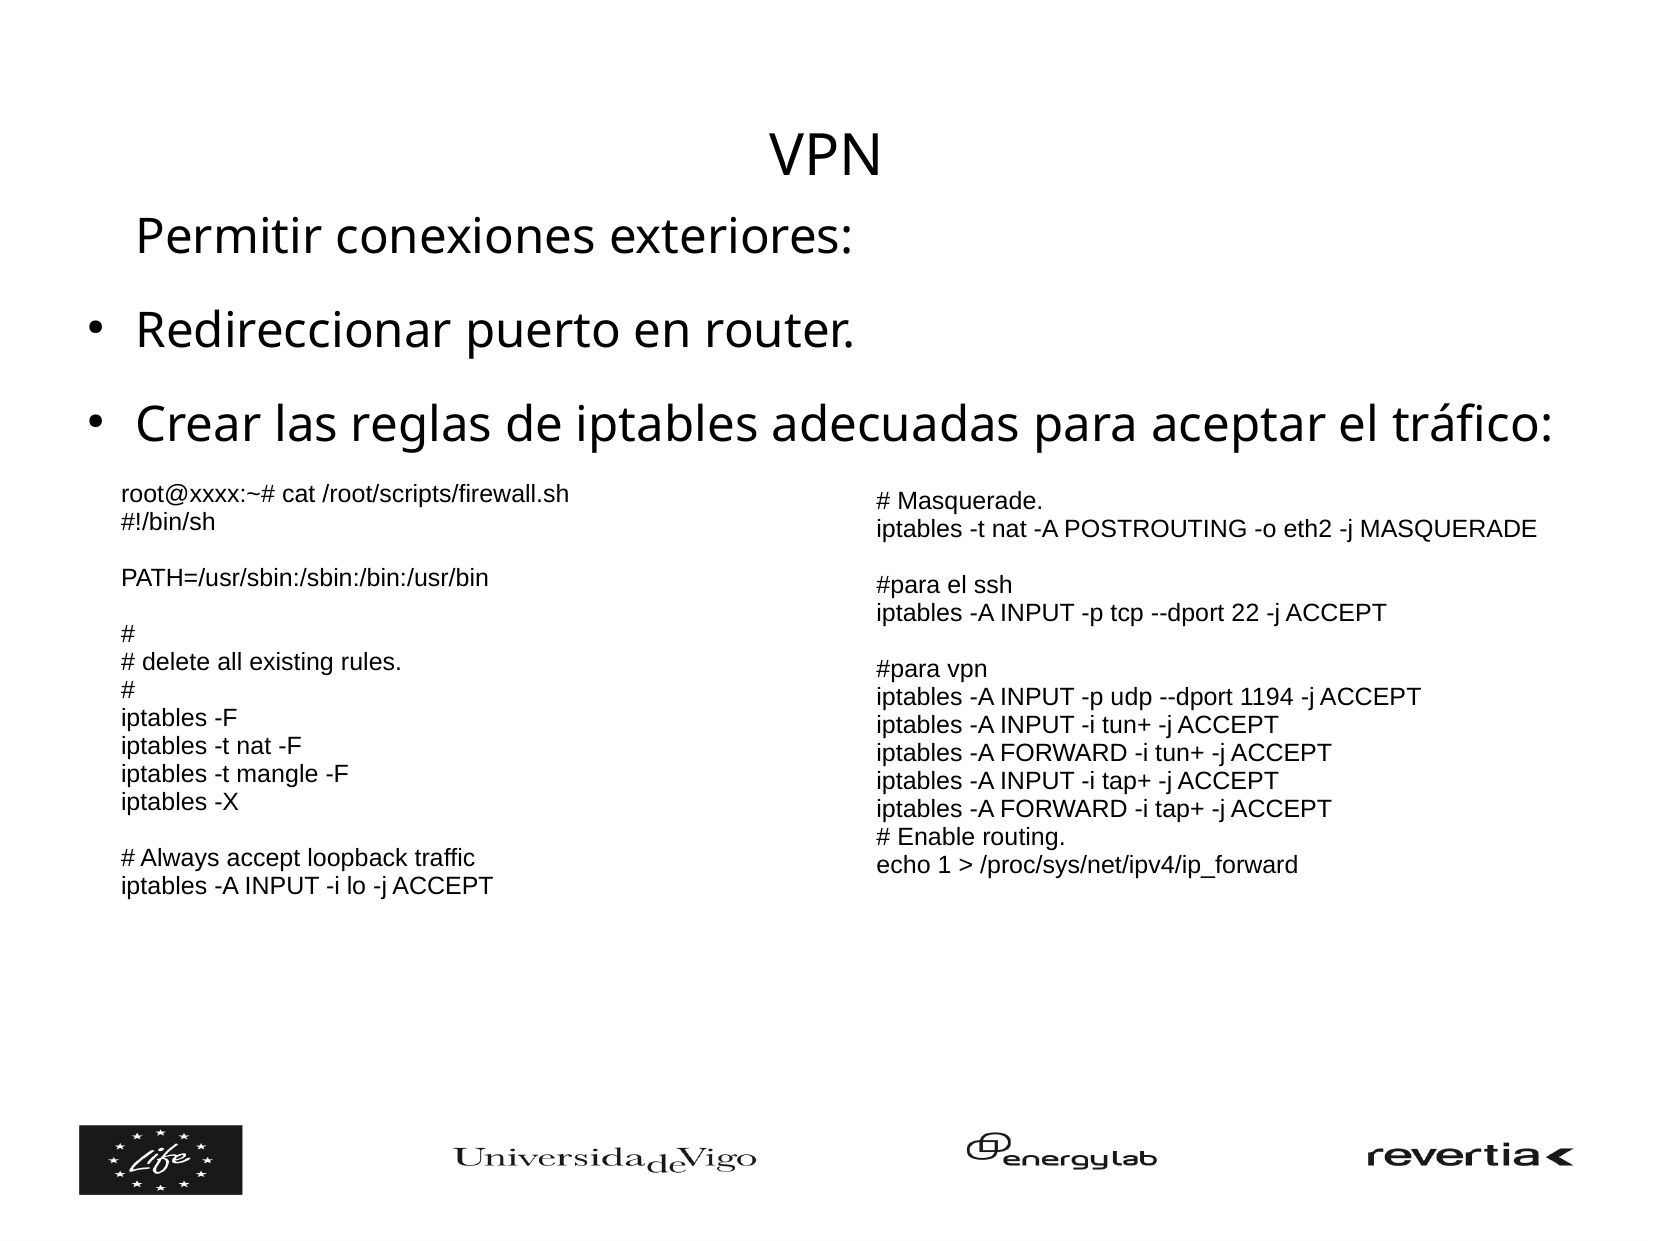

# VPN
Permitir conexiones exteriores:
Redireccionar puerto en router.
Crear las reglas de iptables adecuadas para aceptar el tráfico:
root@xxxx:~# cat /root/scripts/firewall.sh
#!/bin/sh
PATH=/usr/sbin:/sbin:/bin:/usr/bin
#
# delete all existing rules.
#
iptables -F
iptables -t nat -F
iptables -t mangle -F
iptables -X
# Always accept loopback traffic
iptables -A INPUT -i lo -j ACCEPT
# Masquerade.
iptables -t nat -A POSTROUTING -o eth2 -j MASQUERADE
#para el ssh
iptables -A INPUT -p tcp --dport 22 -j ACCEPT
#para vpn
iptables -A INPUT -p udp --dport 1194 -j ACCEPT
iptables -A INPUT -i tun+ -j ACCEPT
iptables -A FORWARD -i tun+ -j ACCEPT
iptables -A INPUT -i tap+ -j ACCEPT
iptables -A FORWARD -i tap+ -j ACCEPT
# Enable routing.
echo 1 > /proc/sys/net/ipv4/ip_forward